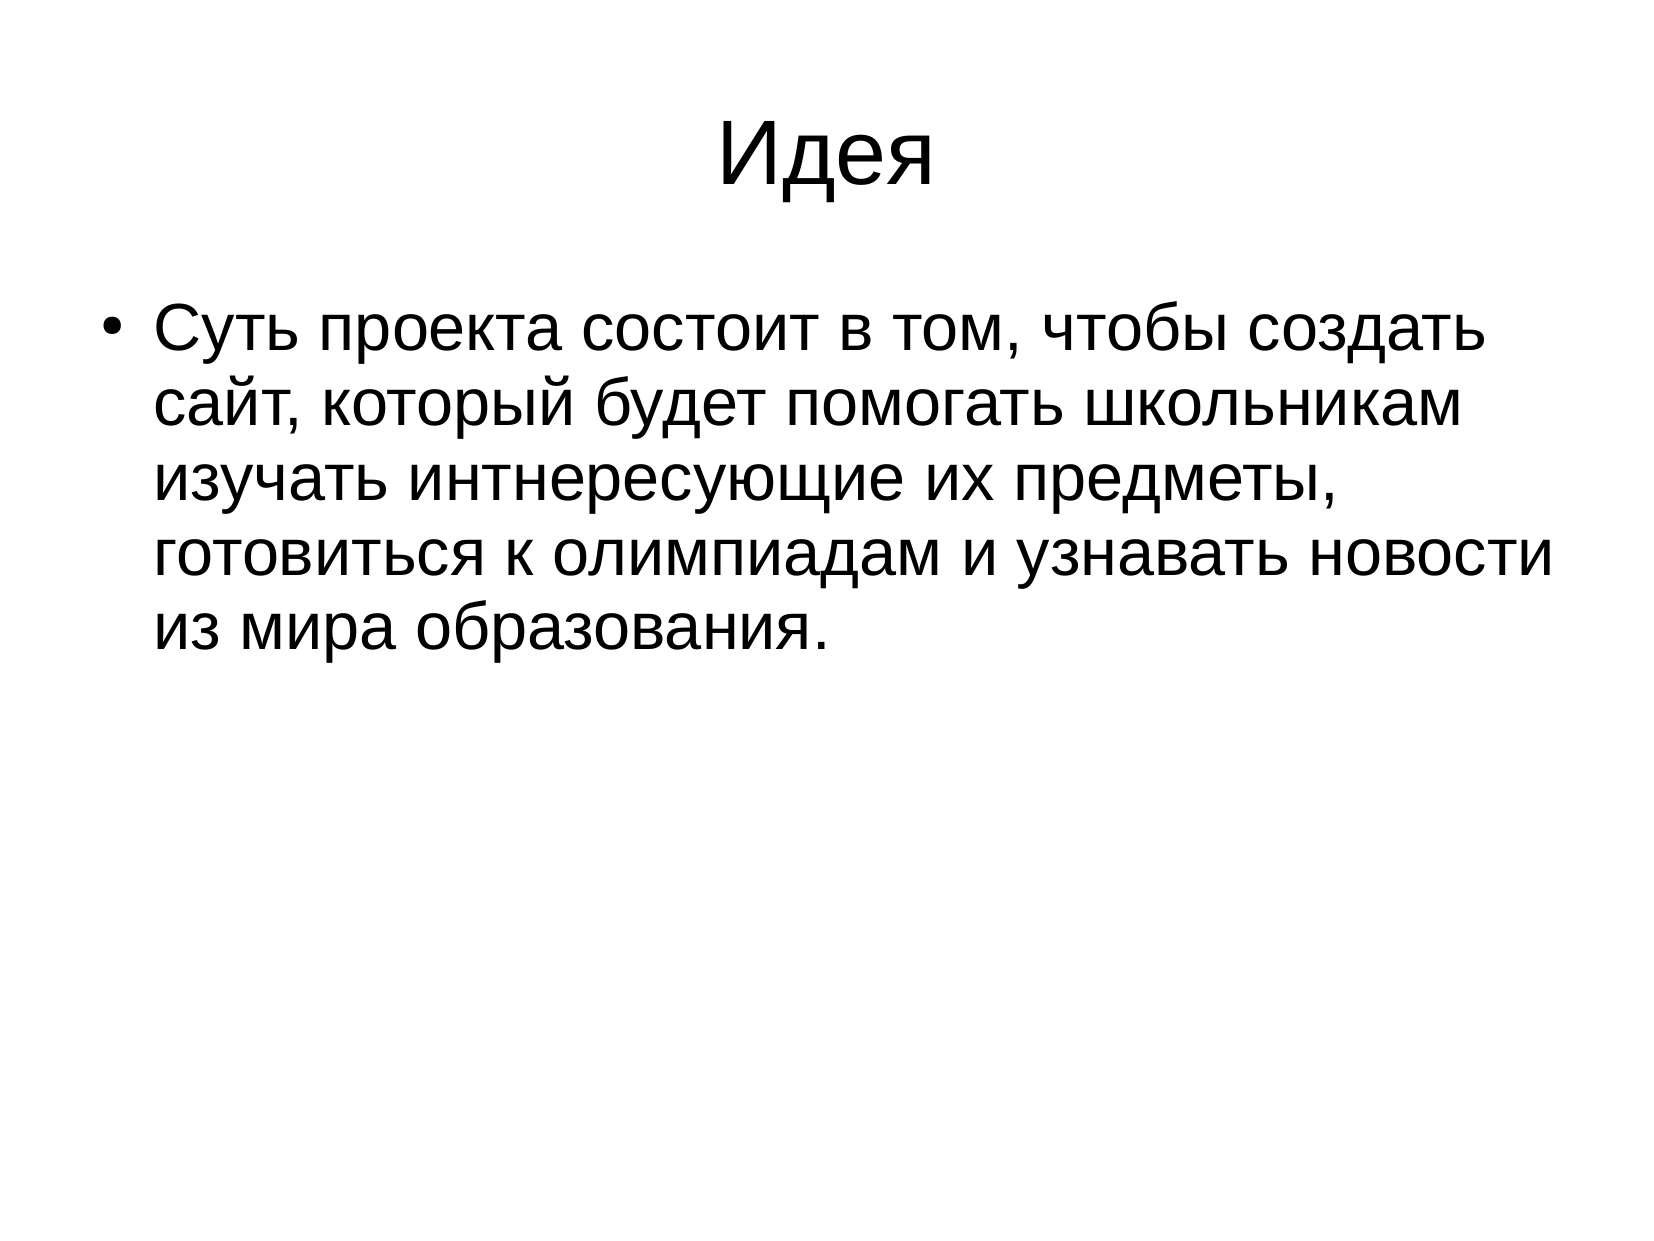

# Идея
Суть проекта состоит в том, чтобы создать сайт, который будет помогать школьникам изучать интнересующие их предметы, готовиться к олимпиадам и узнавать новости из мира образования.